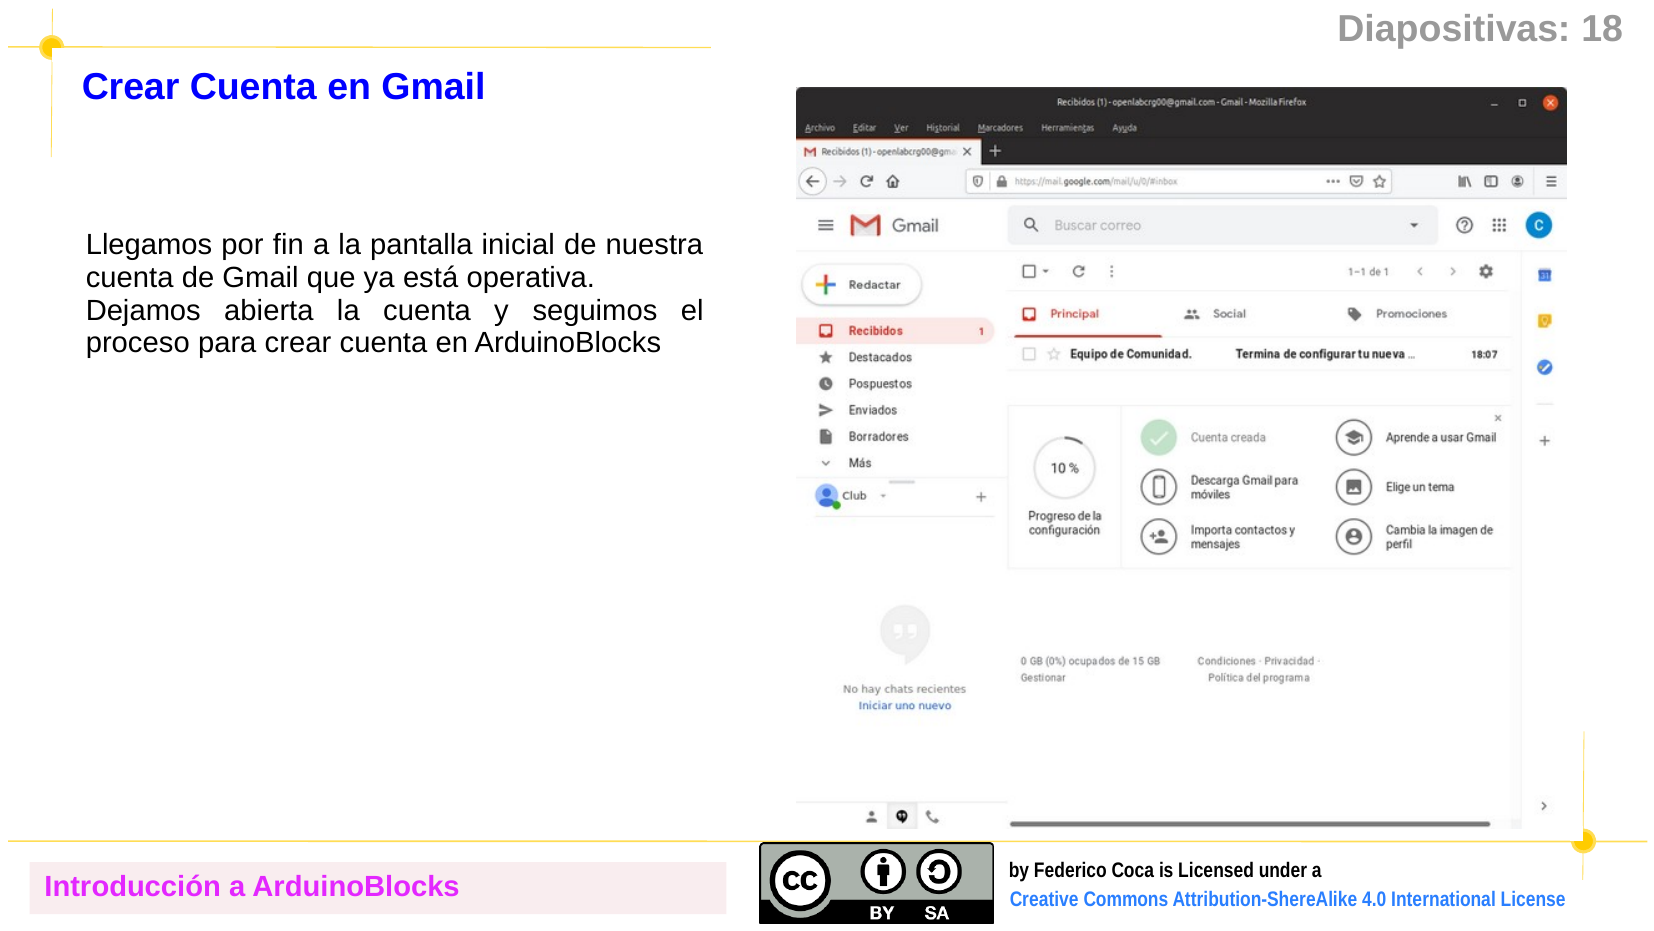

Diapositivas: 18
Crear Cuenta en Gmail
Llegamos por fin a la pantalla inicial de nuestra cuenta de Gmail que ya está operativa.
Dejamos abierta la cuenta y seguimos el proceso para crear cuenta en ArduinoBlocks
Introducción a ArduinoBlocks